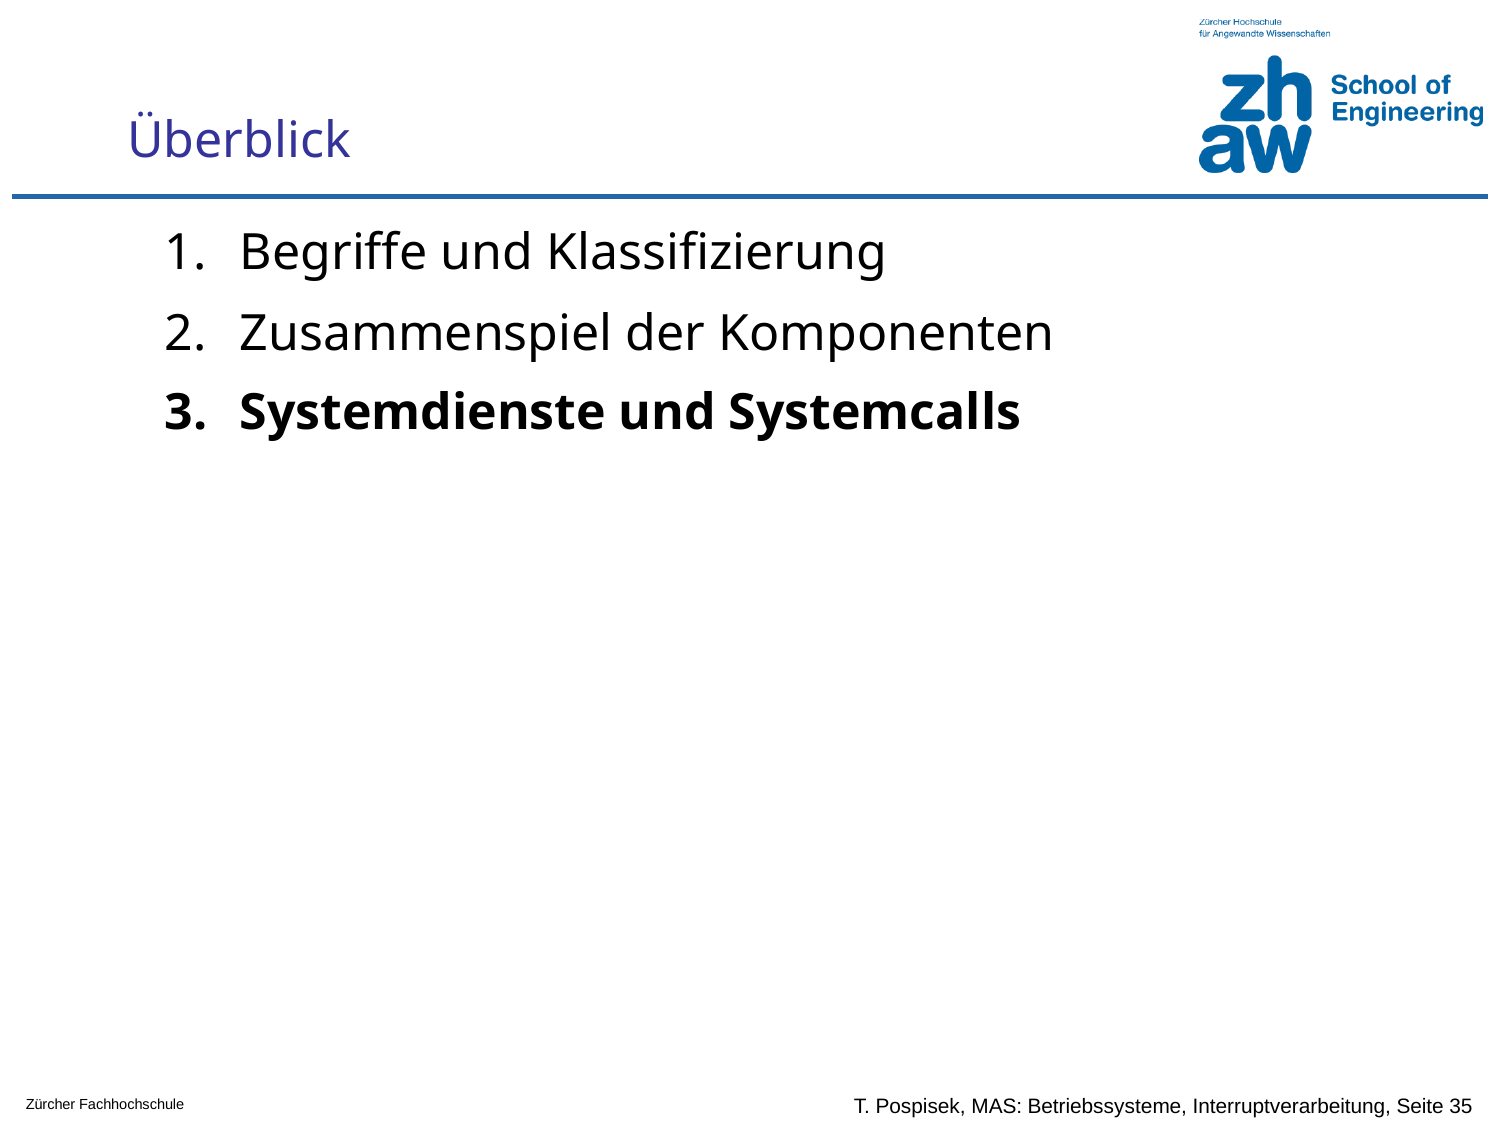

# Überblick
Begriffe und Klassifizierung
Zusammenspiel der Komponenten
Systemdienste und Systemcalls